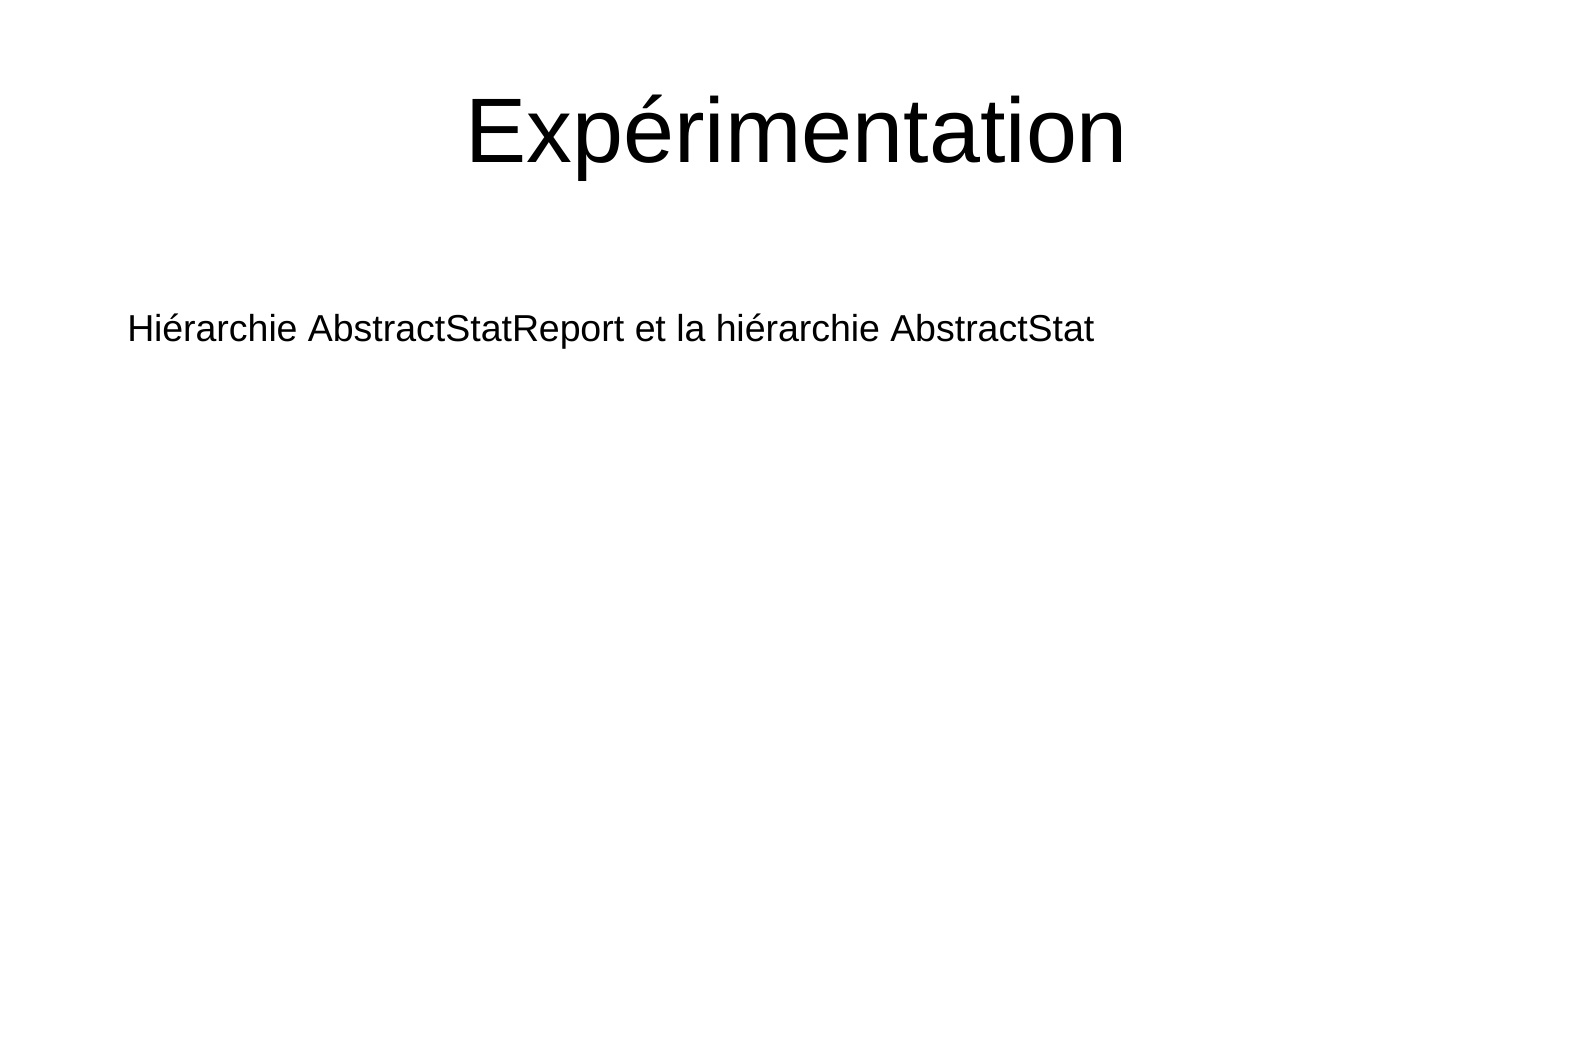

# Expérimentation
Hiérarchie AbstractStatReport et la hiérarchie AbstractStat